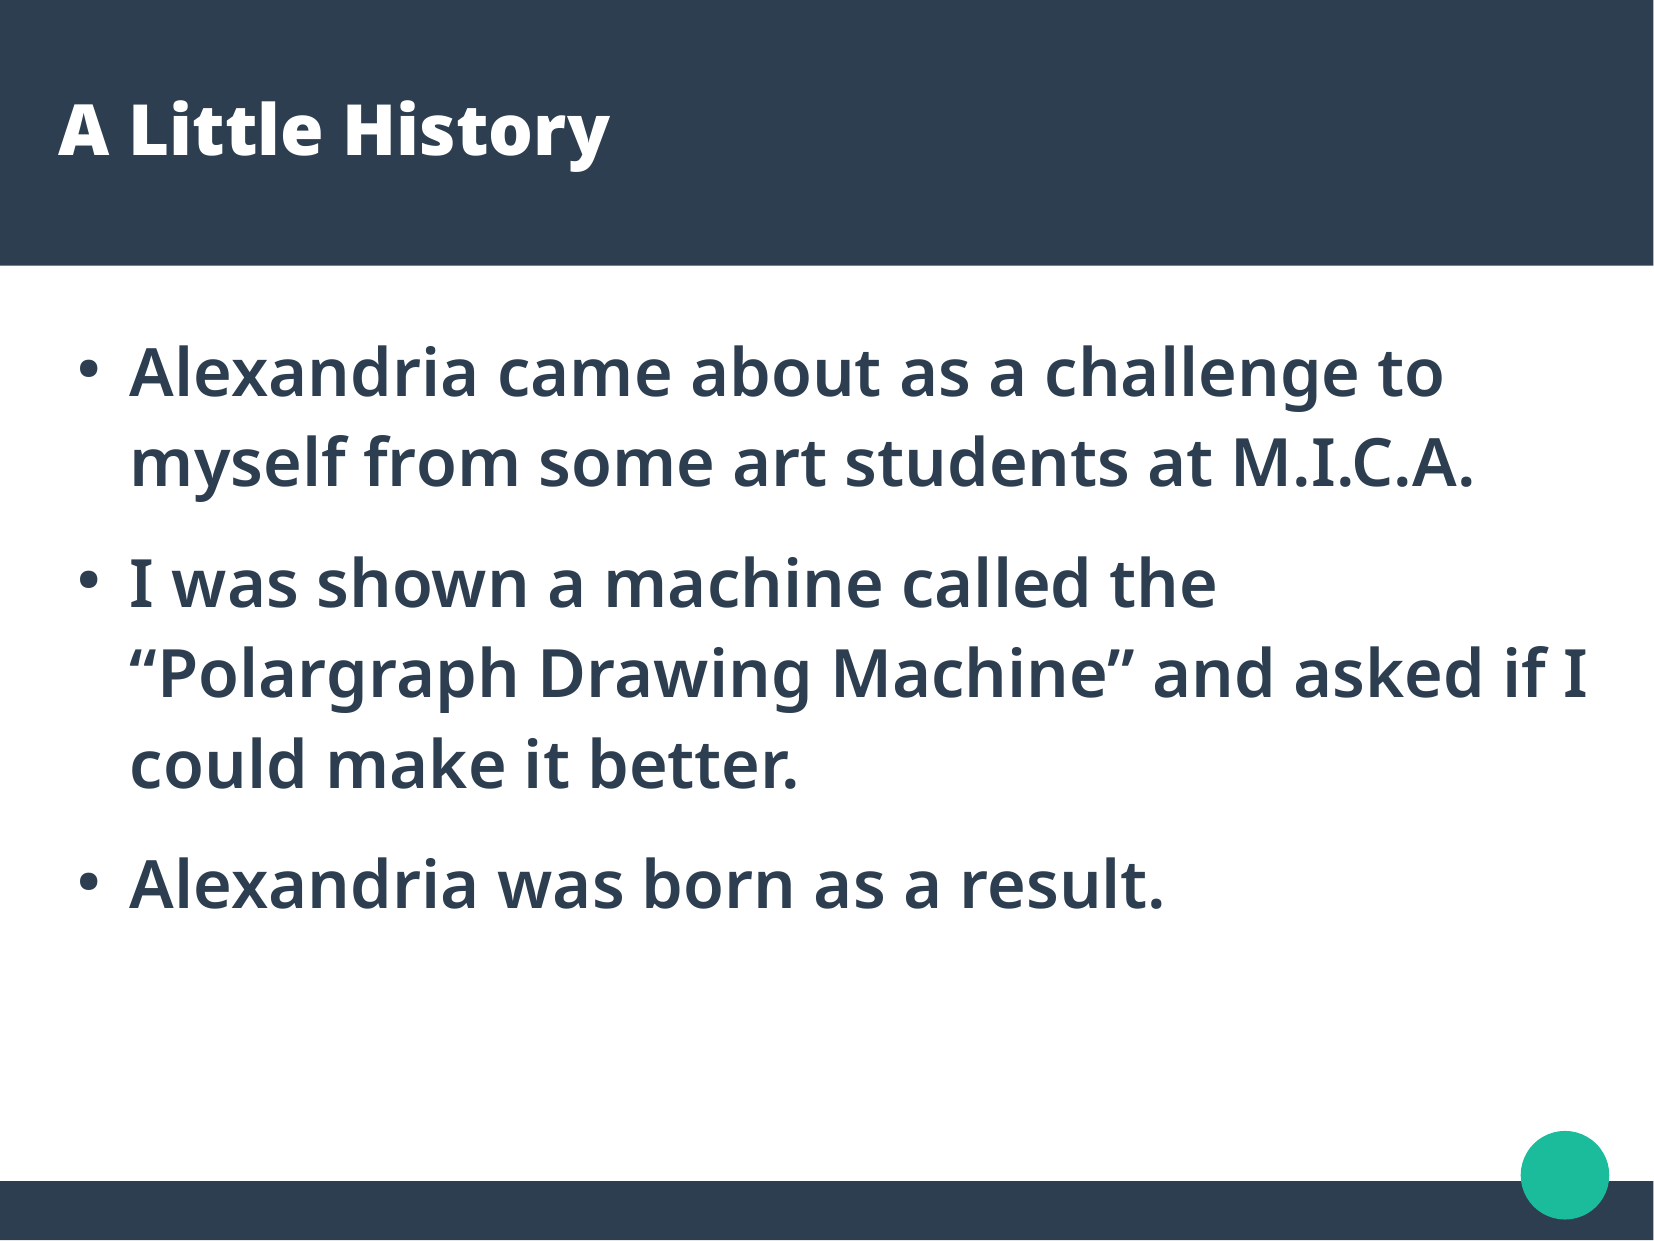

# A Little History
Alexandria came about as a challenge to myself from some art students at M.I.C.A.
I was shown a machine called the “Polargraph Drawing Machine” and asked if I could make it better.
Alexandria was born as a result.